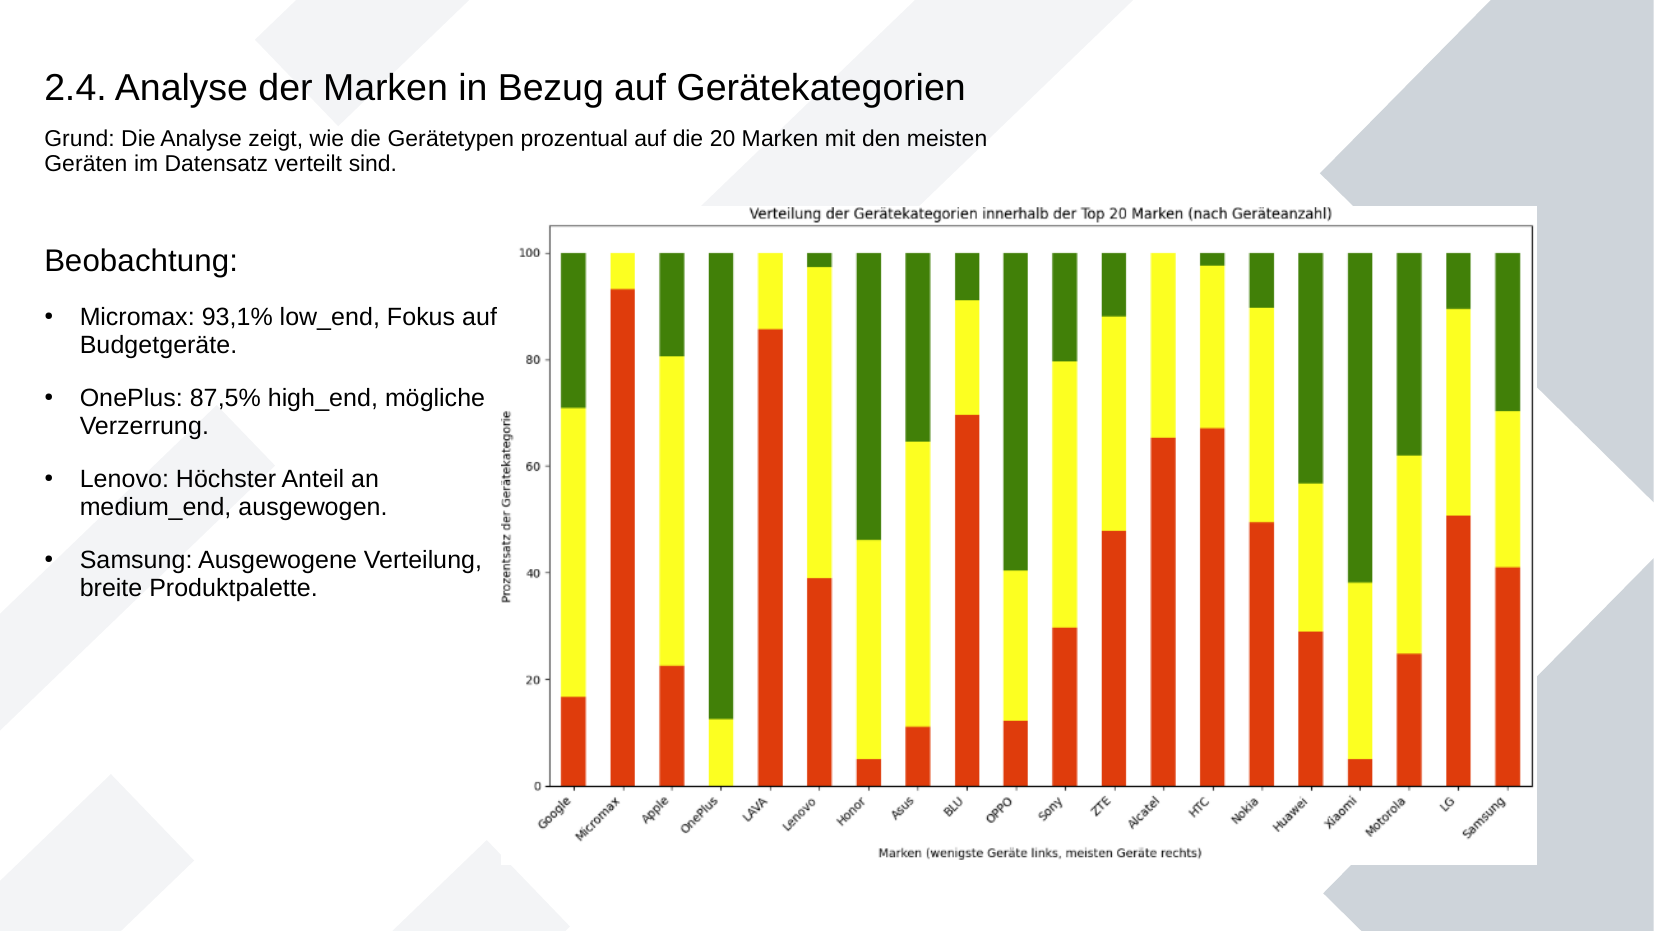

2.4. Analyse der Marken in Bezug auf Gerätekategorien
Grund: Die Analyse zeigt, wie die Gerätetypen prozentual auf die 20 Marken mit den meisten Geräten im Datensatz verteilt sind.
Beobachtung:
Micromax: 93,1% low_end, Fokus auf Budgetgeräte.
OnePlus: 87,5% high_end, mögliche Verzerrung.
Lenovo: Höchster Anteil an medium_end, ausgewogen.
Samsung: Ausgewogene Verteilung, breite Produktpalette.